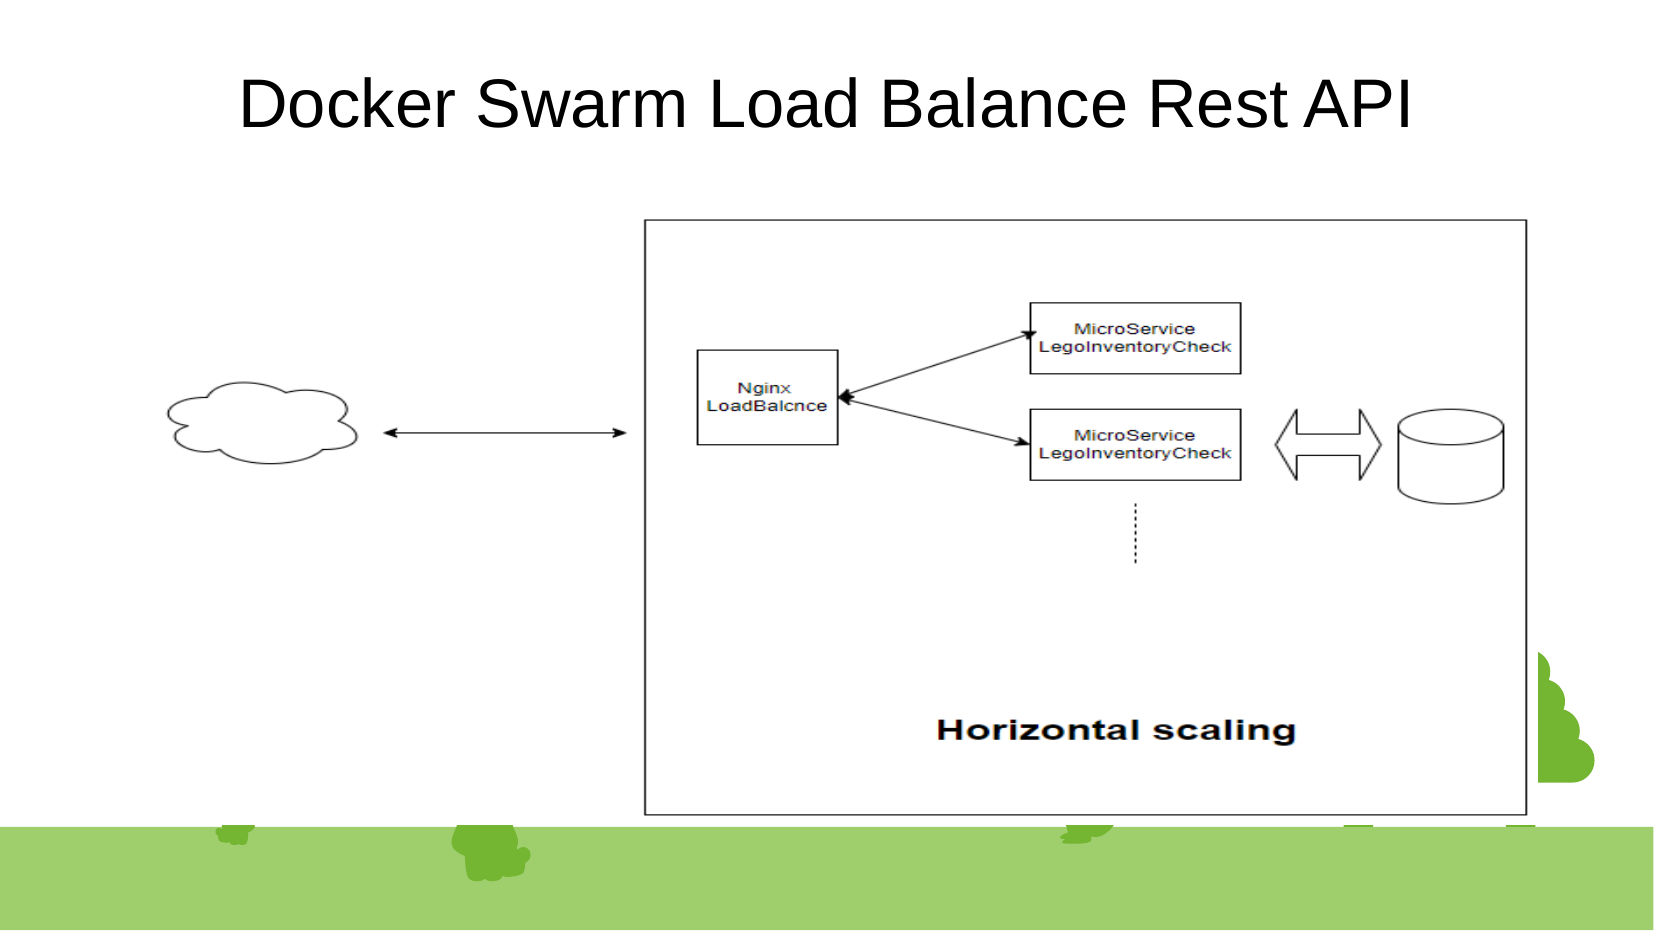

# Docker Swarm Load Balance Rest API